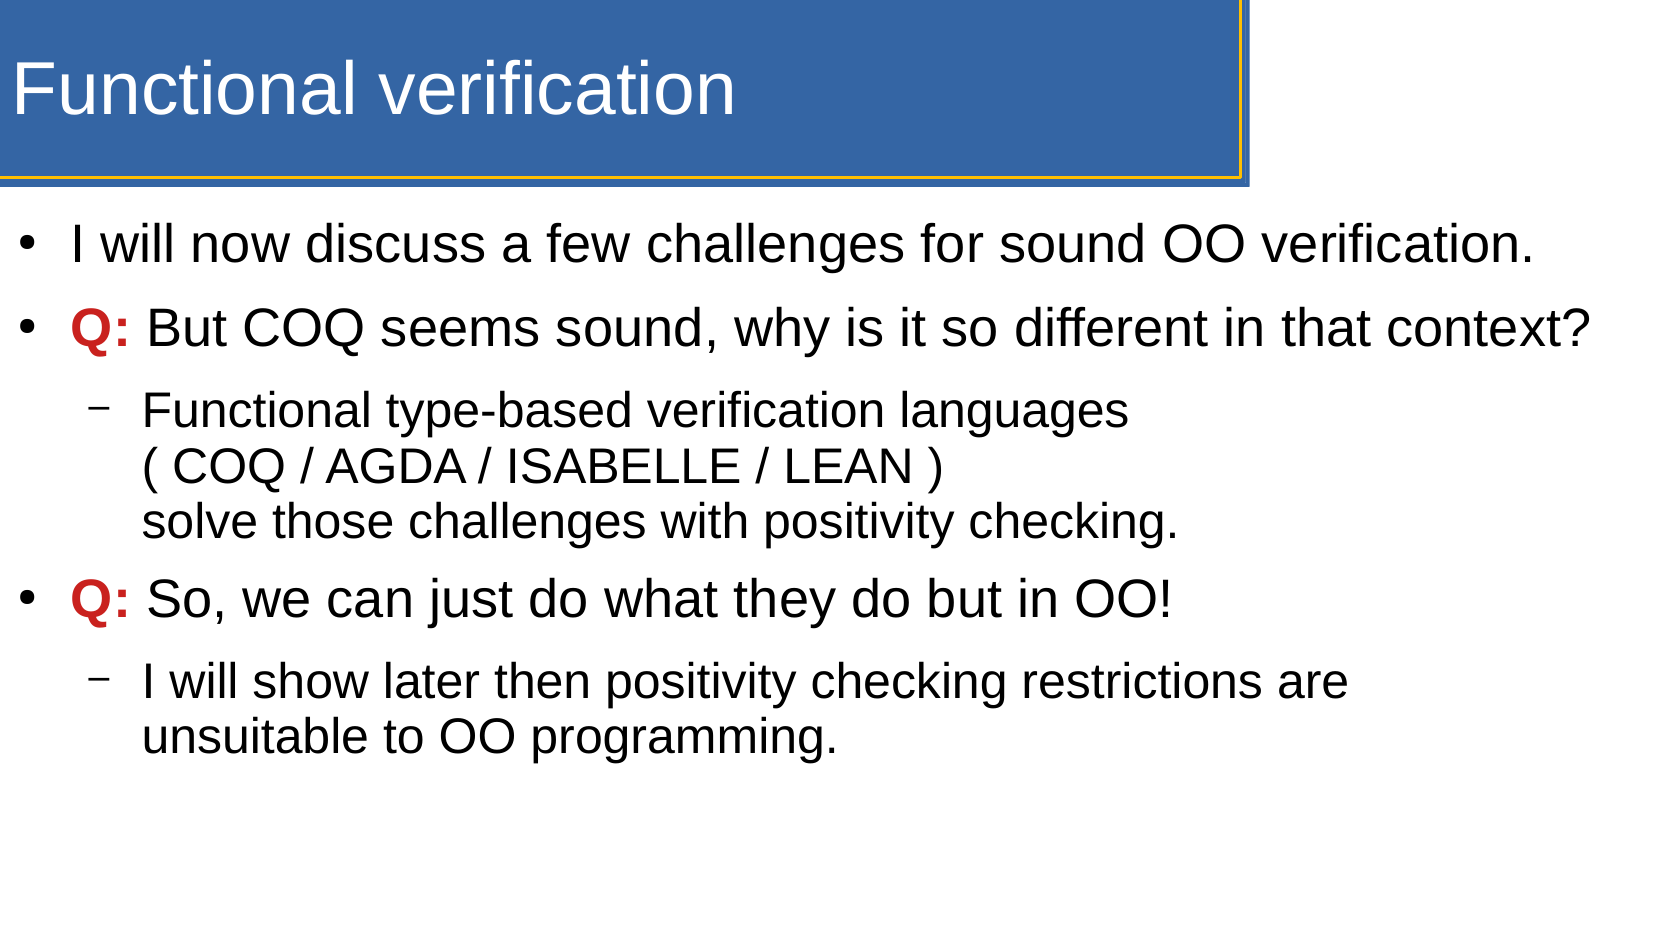

# Functional verification
I will now discuss a few challenges for sound OO verification.
Q: But COQ seems sound, why is it so different in that context?
Functional type-based verification languages
( COQ / AGDA / ISABELLE / LEAN )
solve those challenges with positivity checking.
Q: So, we can just do what they do but in OO!
I will show later then positivity checking restrictions are
unsuitable to OO programming.